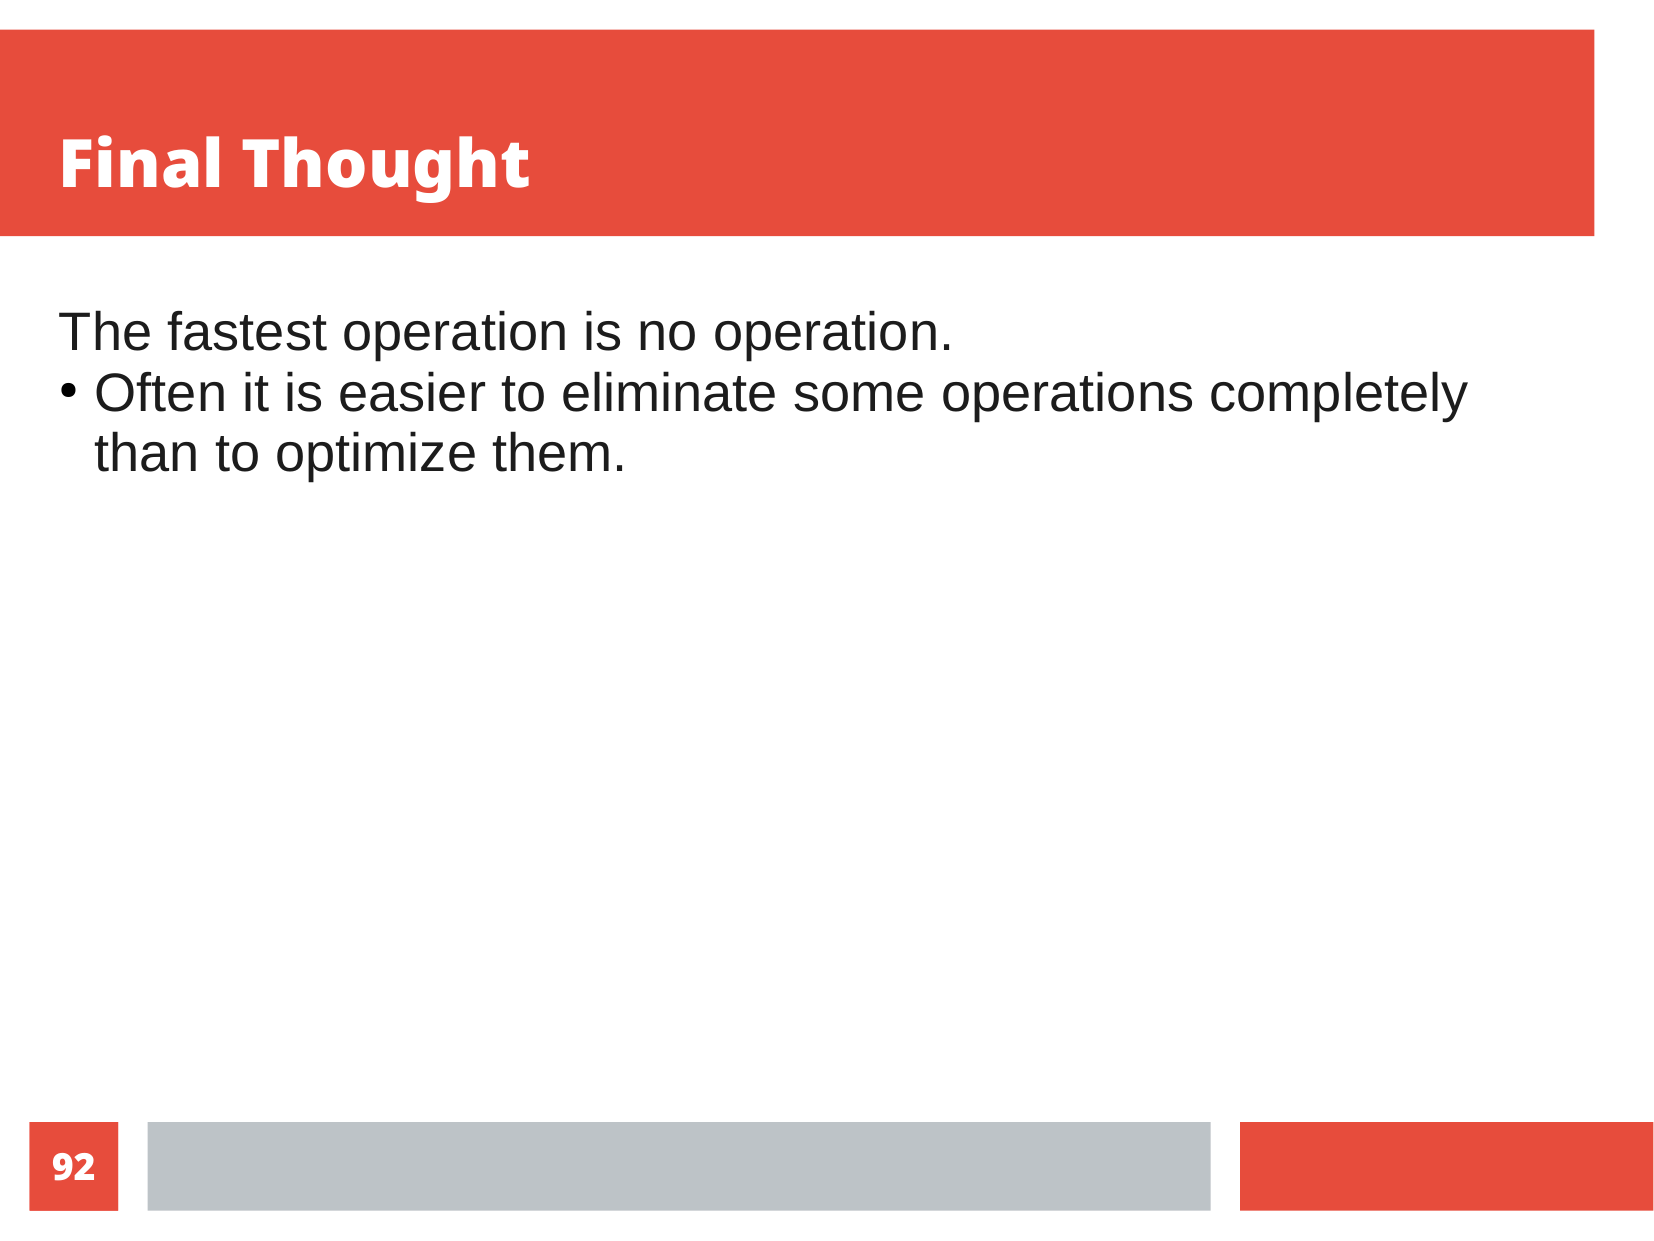

# Final Thought
The fastest operation is no operation.
Often it is easier to eliminate some operations completely than to optimize them.
92